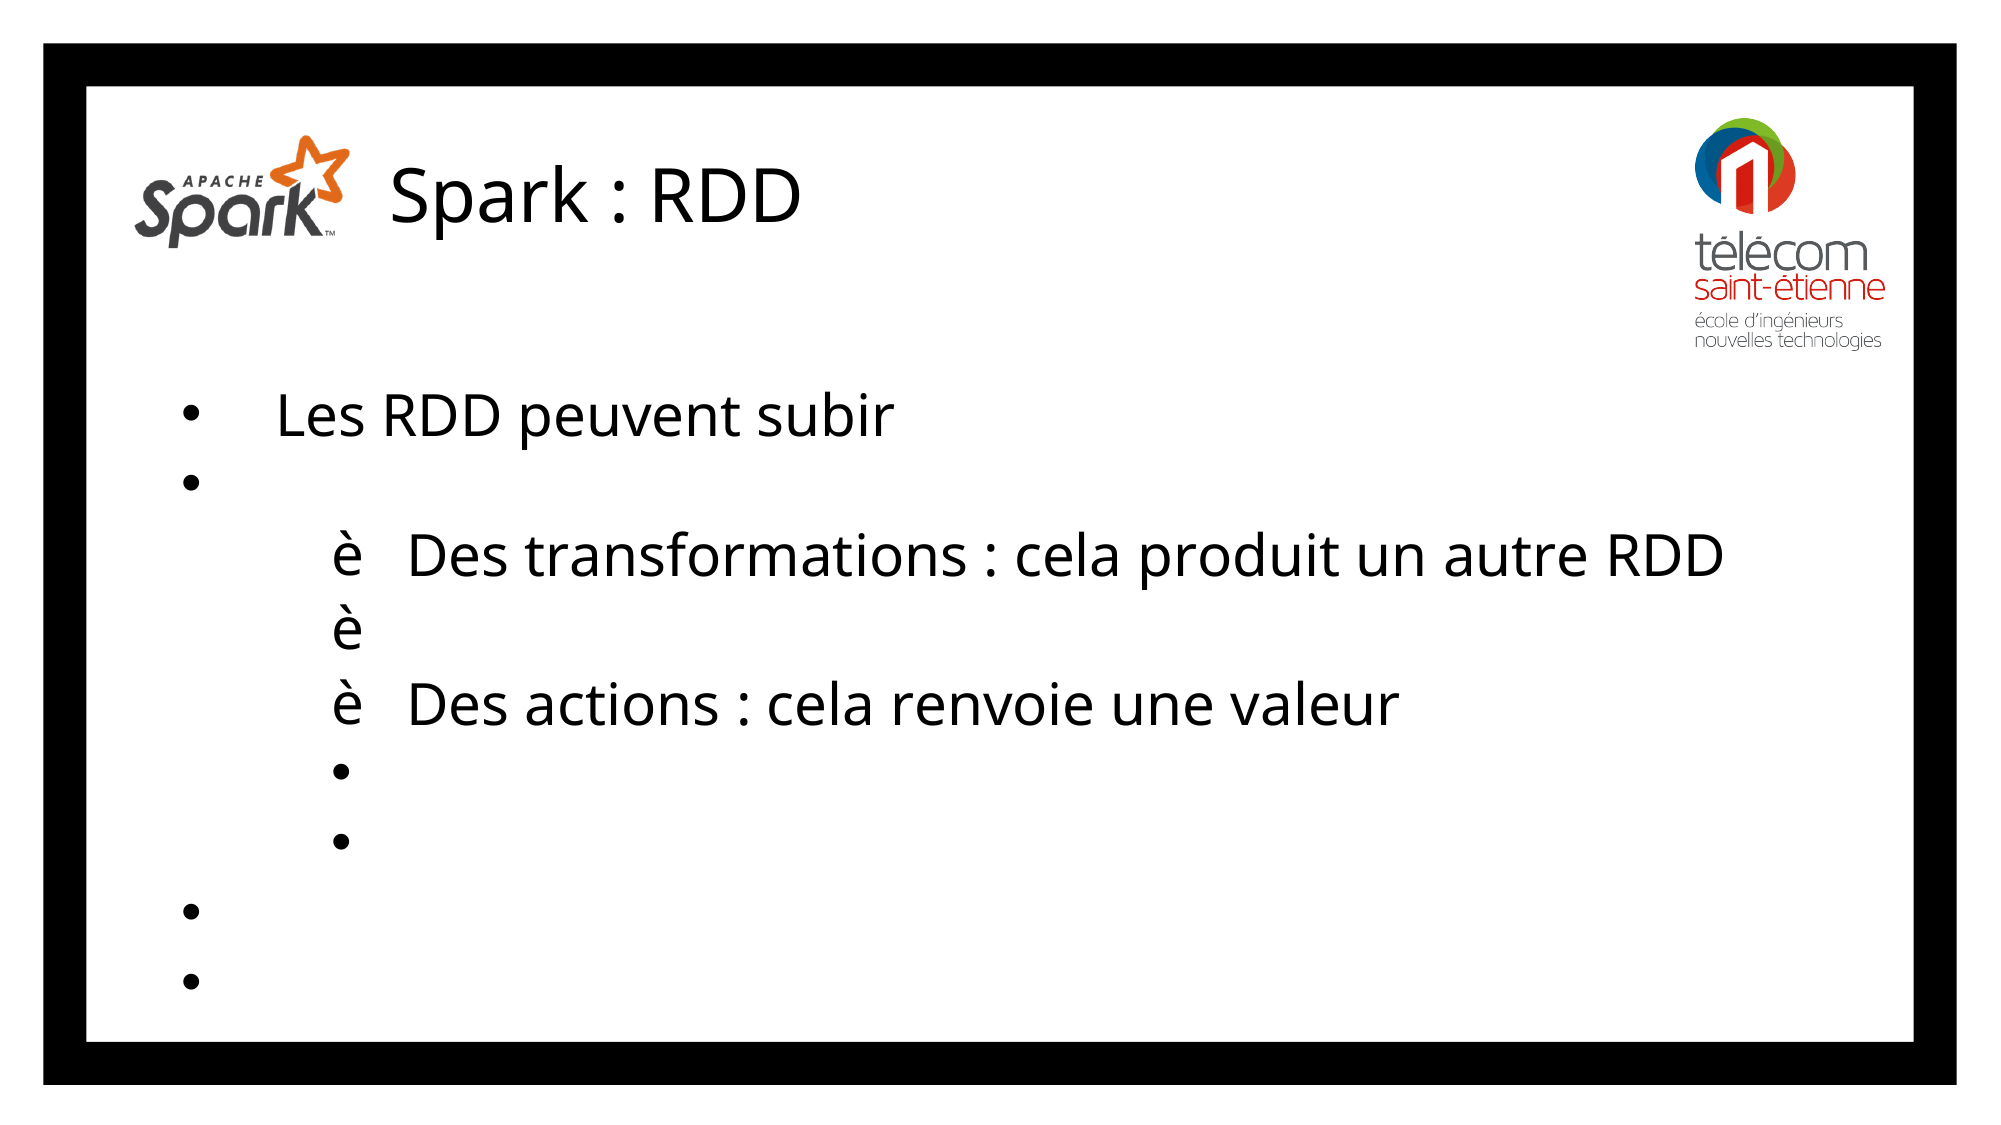

# Spark : RDD
Les RDD peuvent subir
Des transformations : cela produit un autre RDD
Des actions : cela renvoie une valeur